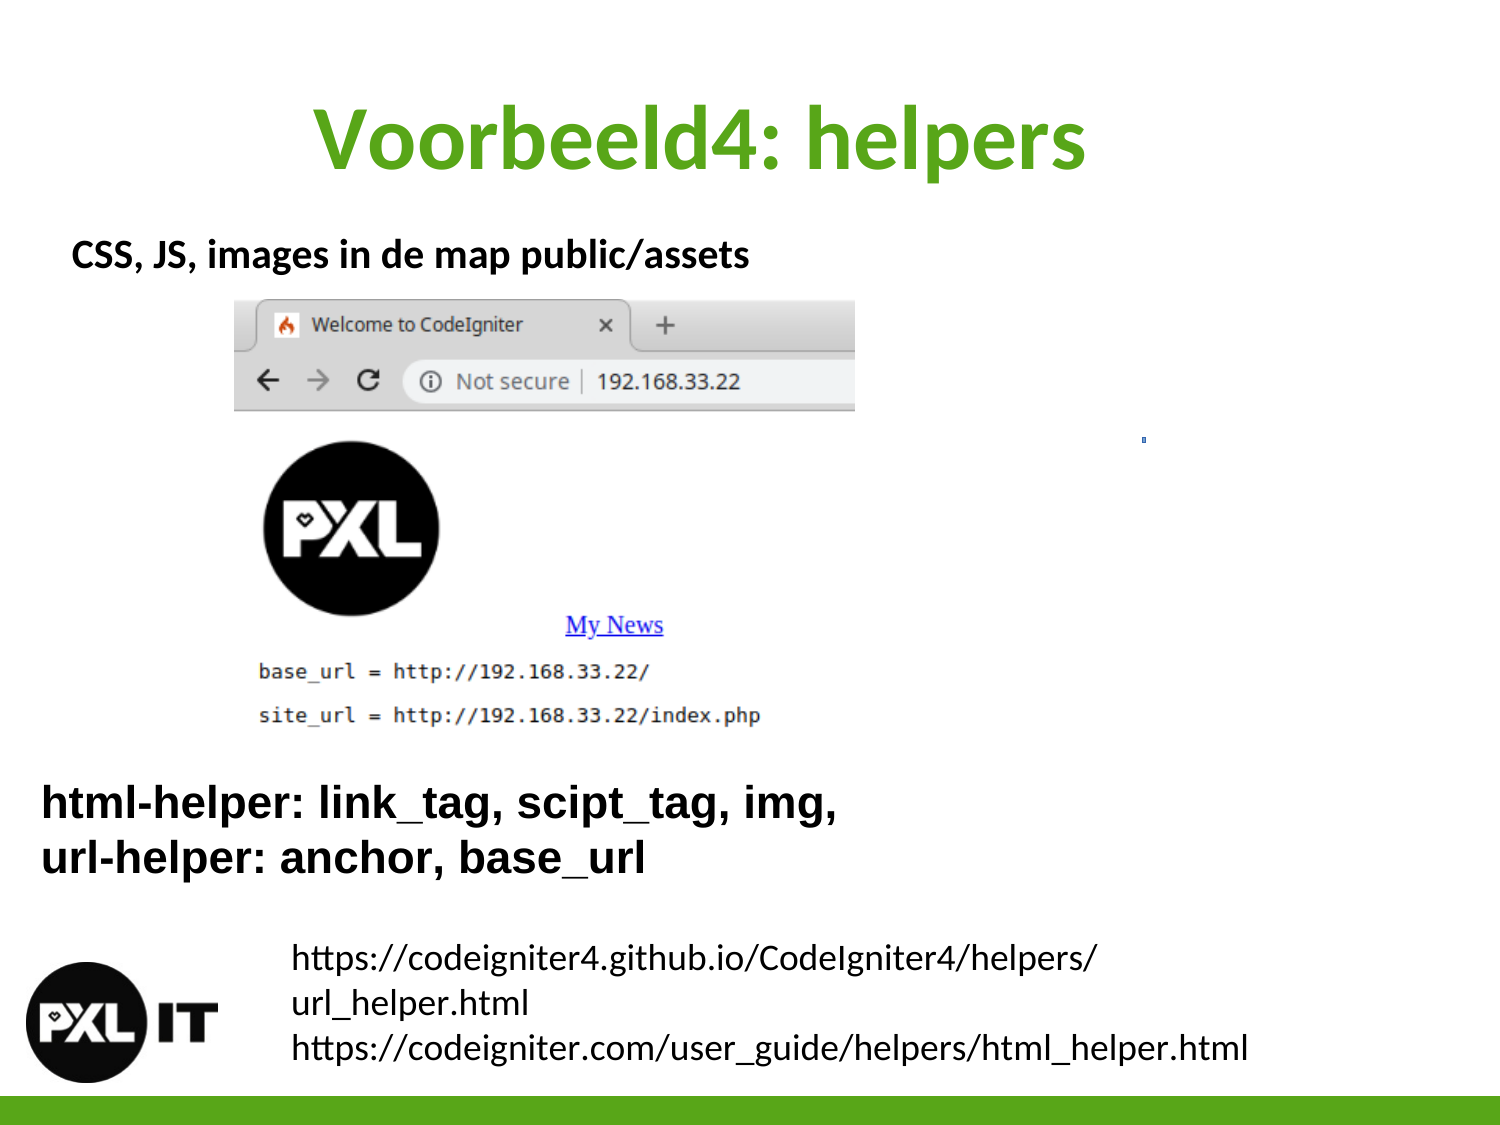

Voorbeeld4: helpers
CSS, JS, images in de map public/assets
html-helper: link_tag, scipt_tag, img,
url-helper: anchor, base_url
https://codeigniter4.github.io/CodeIgniter4/helpers/url_helper.html
https://codeigniter.com/user_guide/helpers/html_helper.html